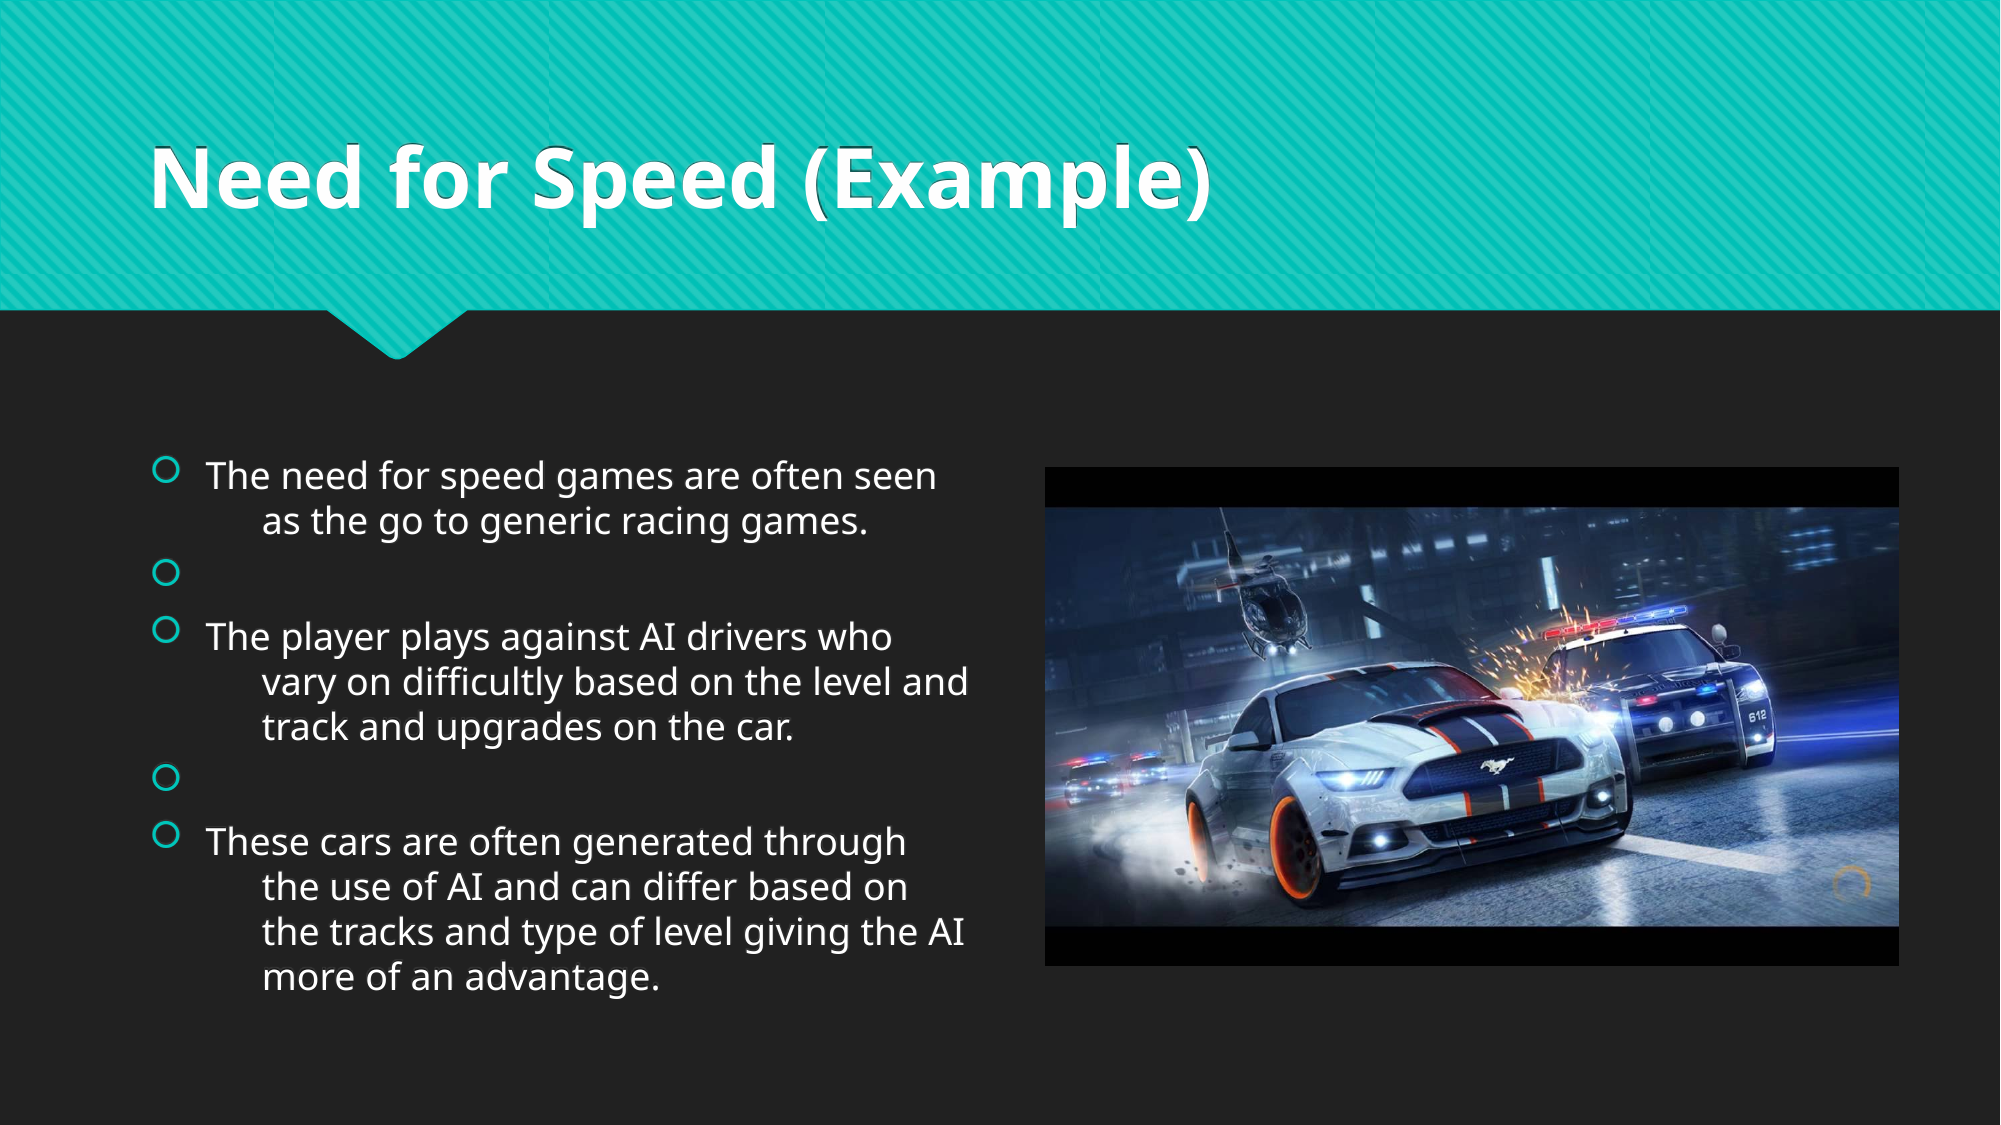

# Need for Speed (Example)
The need for speed games are often seen as the go to generic racing games.
The player plays against AI drivers who vary on difficultly based on the level and track and upgrades on the car.
These cars are often generated through the use of AI and can differ based on the tracks and type of level giving the AI more of an advantage.